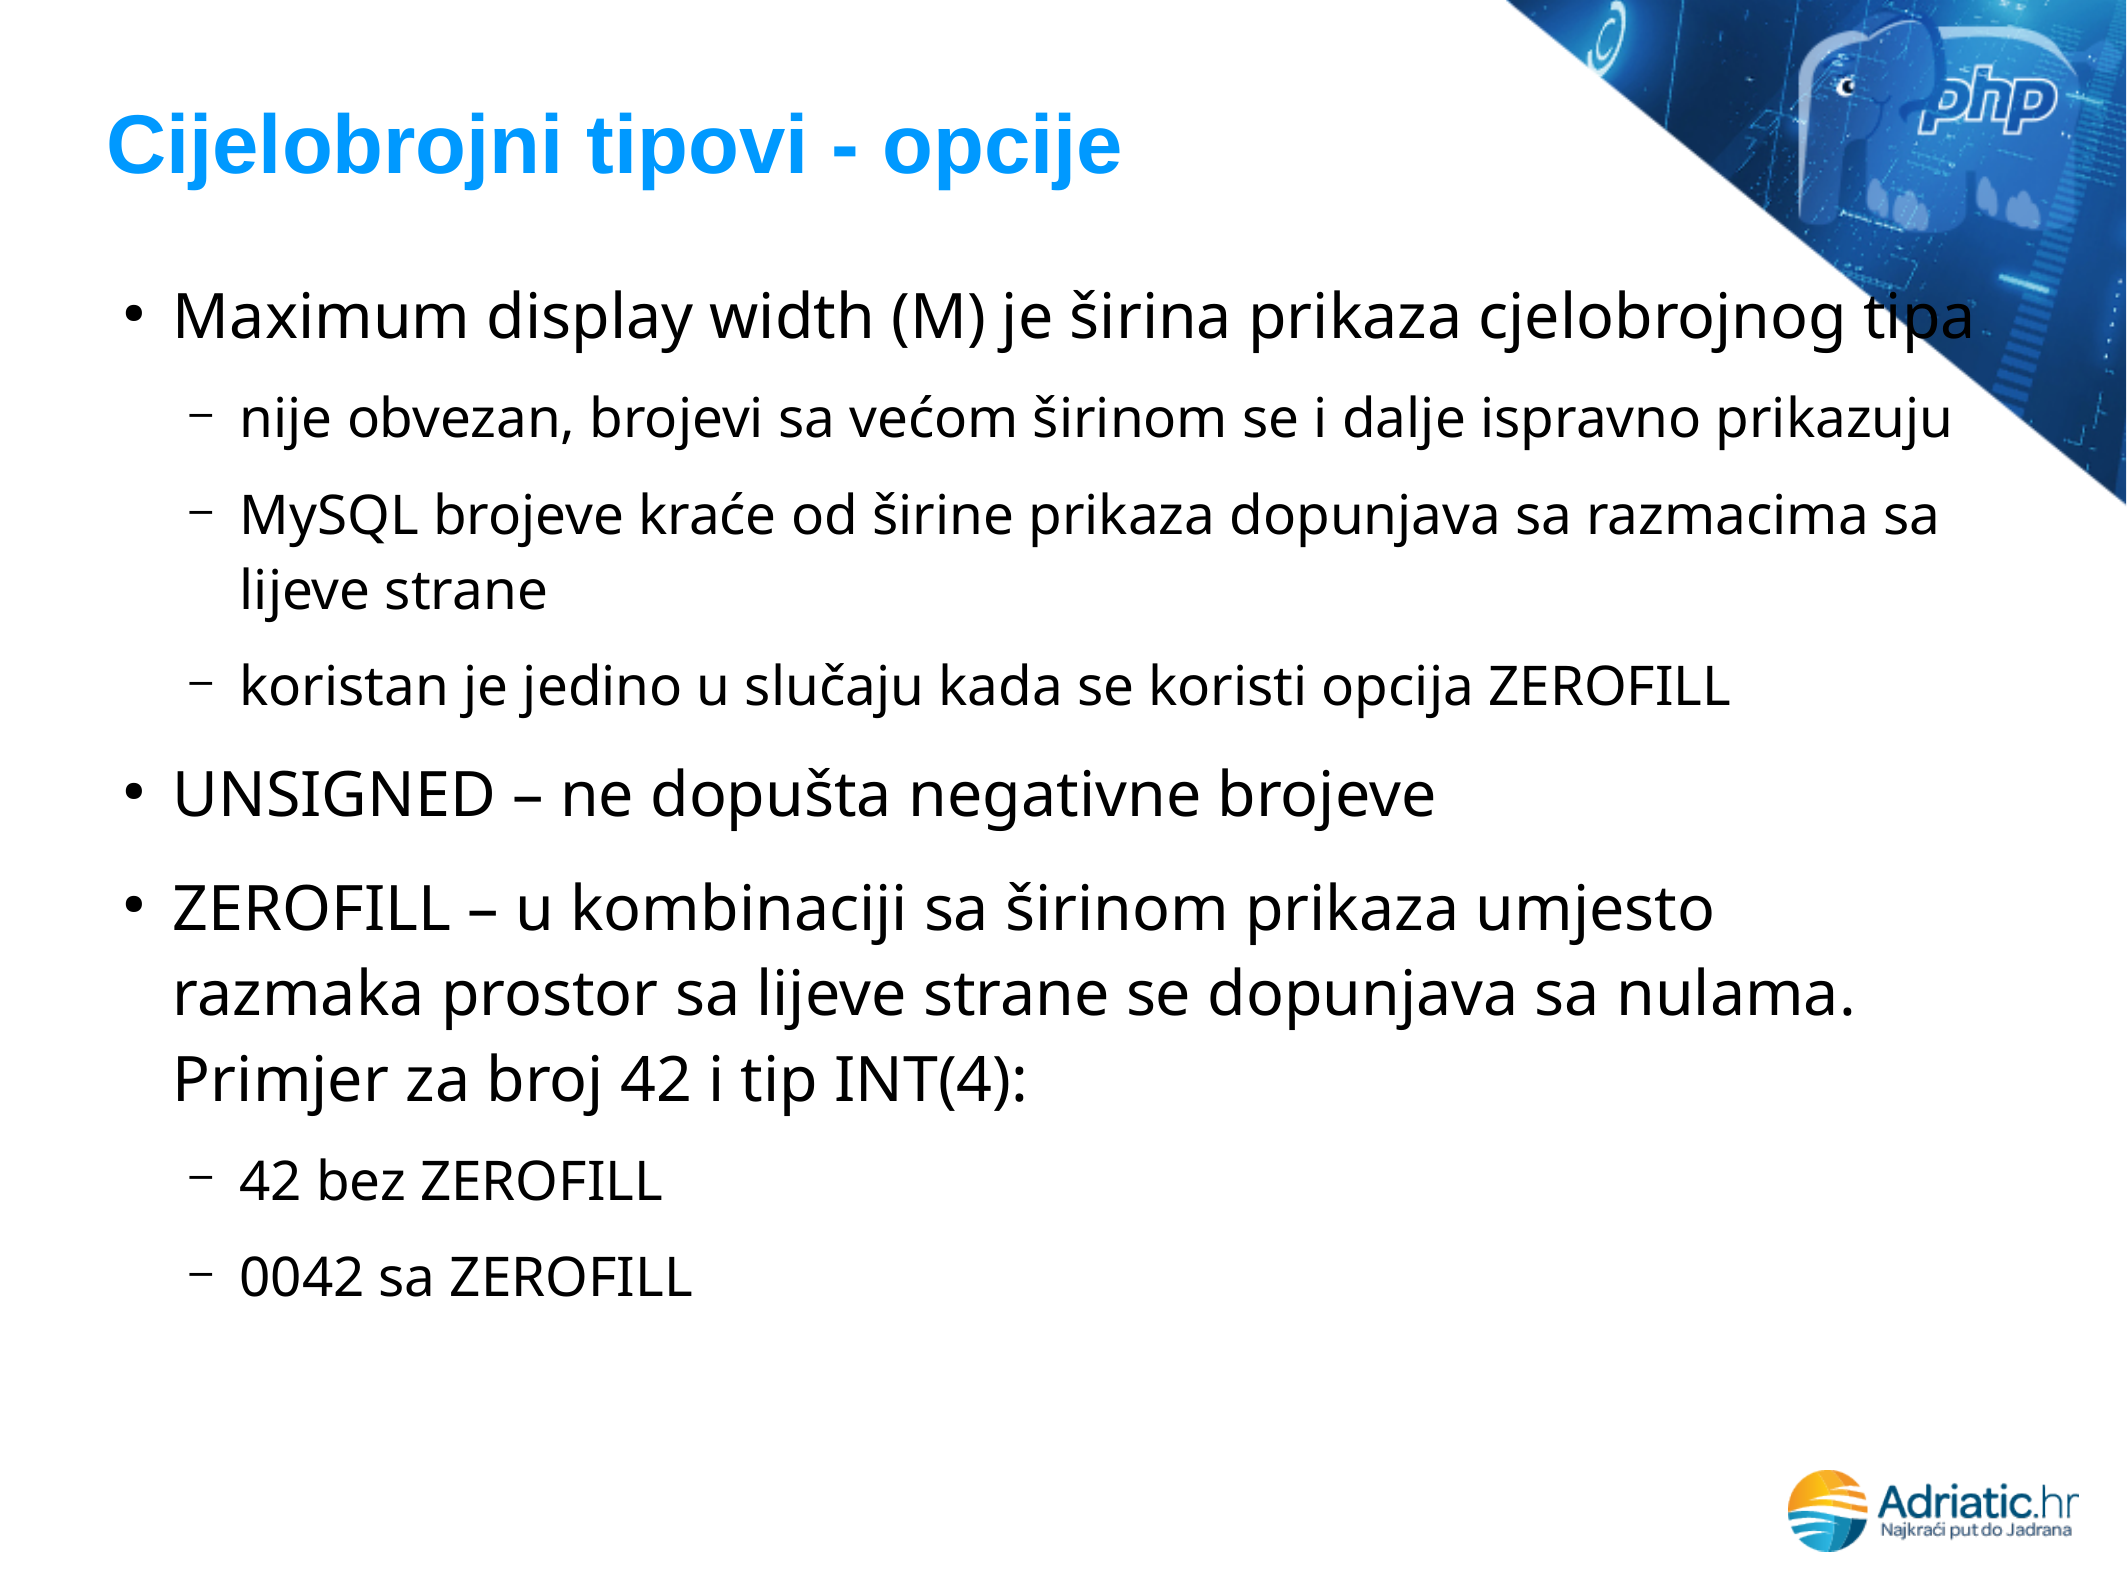

# Cijelobrojni tipovi - opcije
Maximum display width (M) je širina prikaza cjelobrojnog tipa
nije obvezan, brojevi sa većom širinom se i dalje ispravno prikazuju
MySQL brojeve kraće od širine prikaza dopunjava sa razmacima sa lijeve strane
koristan je jedino u slučaju kada se koristi opcija ZEROFILL
UNSIGNED – ne dopušta negativne brojeve
ZEROFILL – u kombinaciji sa širinom prikaza umjesto razmaka prostor sa lijeve strane se dopunjava sa nulama. Primjer za broj 42 i tip INT(4):
42 bez ZEROFILL
0042 sa ZEROFILL